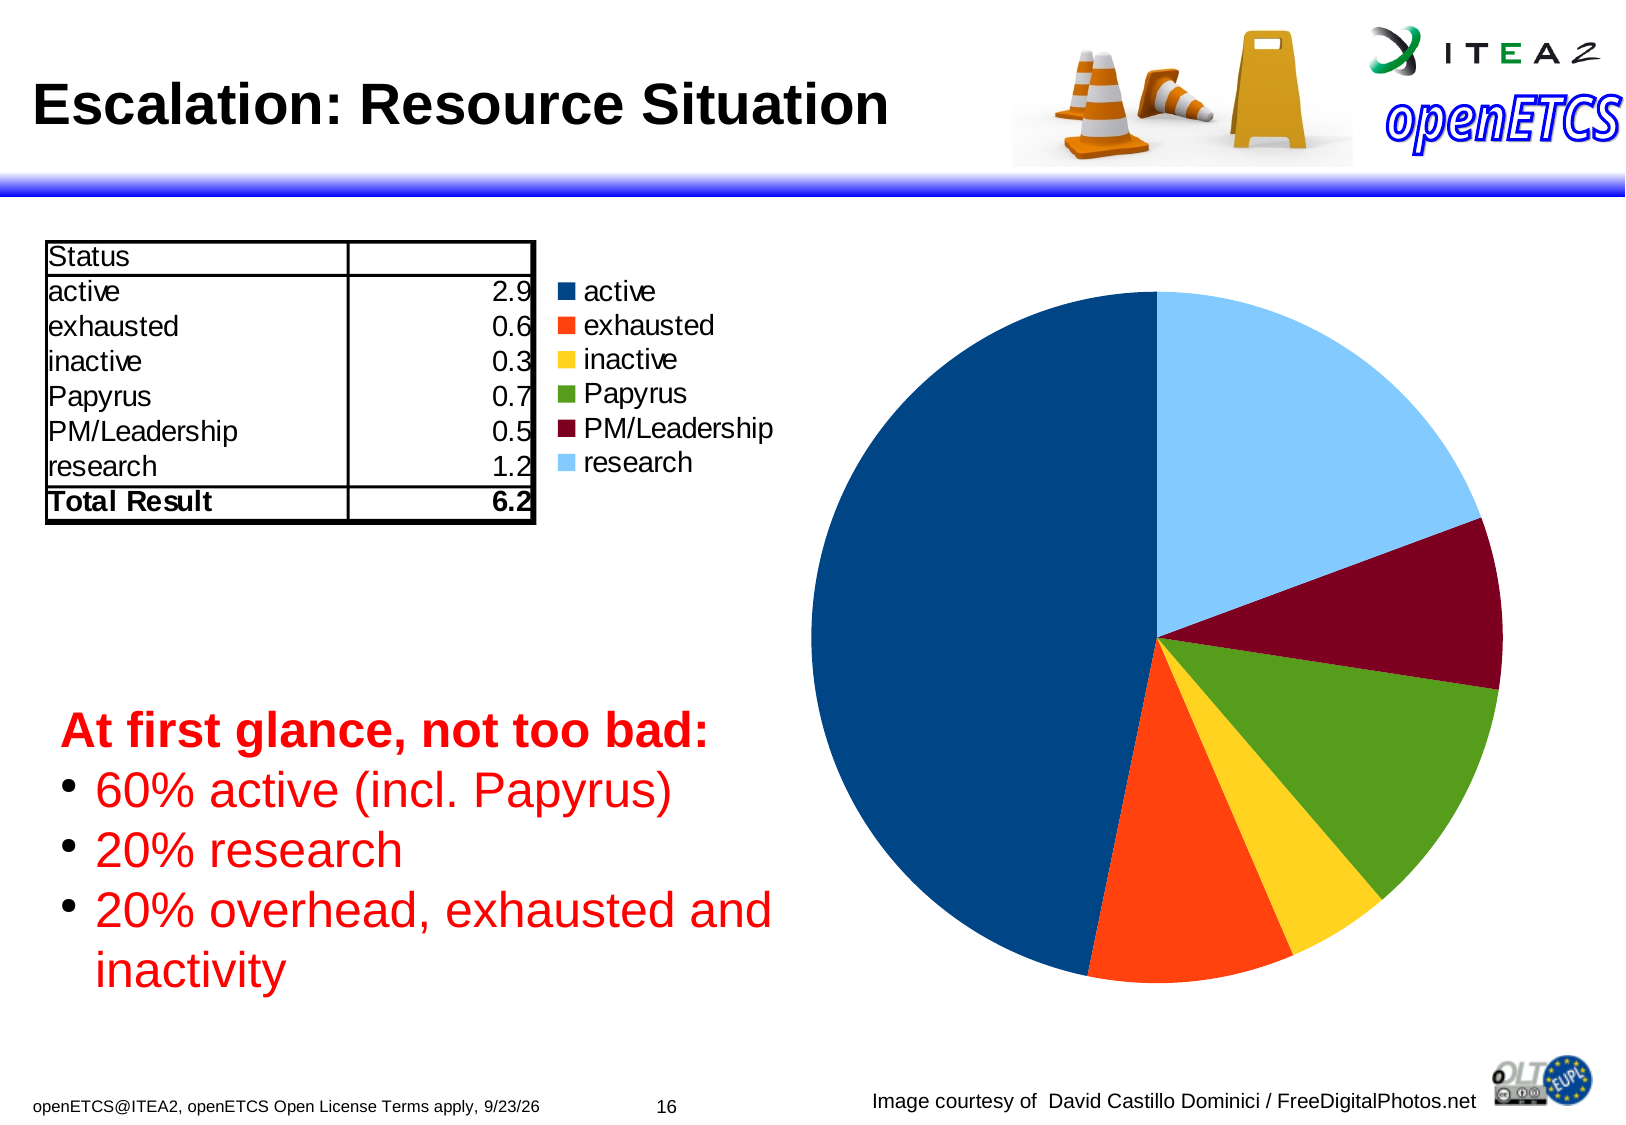

# Escalation: Resource Situation
At first glance, not too bad:
60% active (incl. Papyrus)
20% research
20% overhead, exhausted and inactivity
Image courtesy of David Castillo Dominici / FreeDigitalPhotos.net